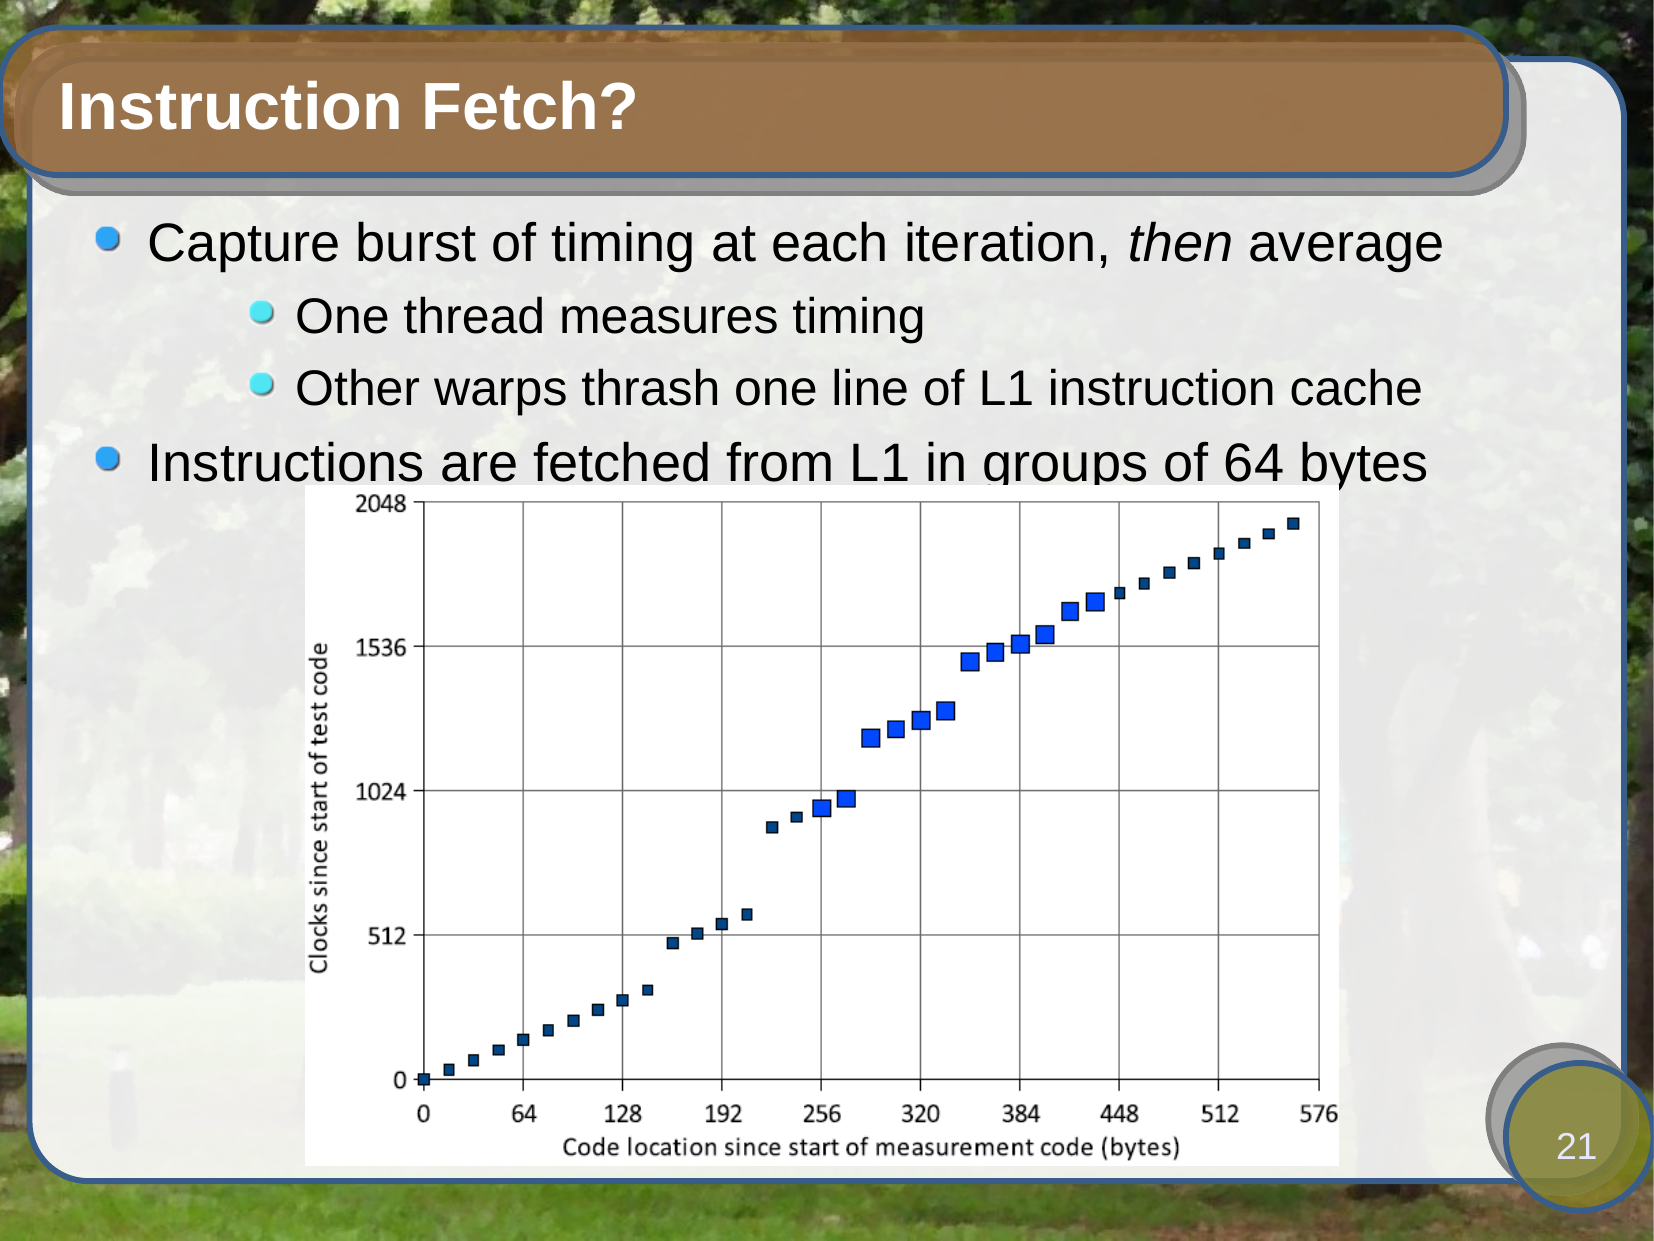

# Instruction Fetch?
Capture burst of timing at each iteration, then average
One thread measures timing
Other warps thrash one line of L1 instruction cache
Instructions are fetched from L1 in groups of 64 bytes